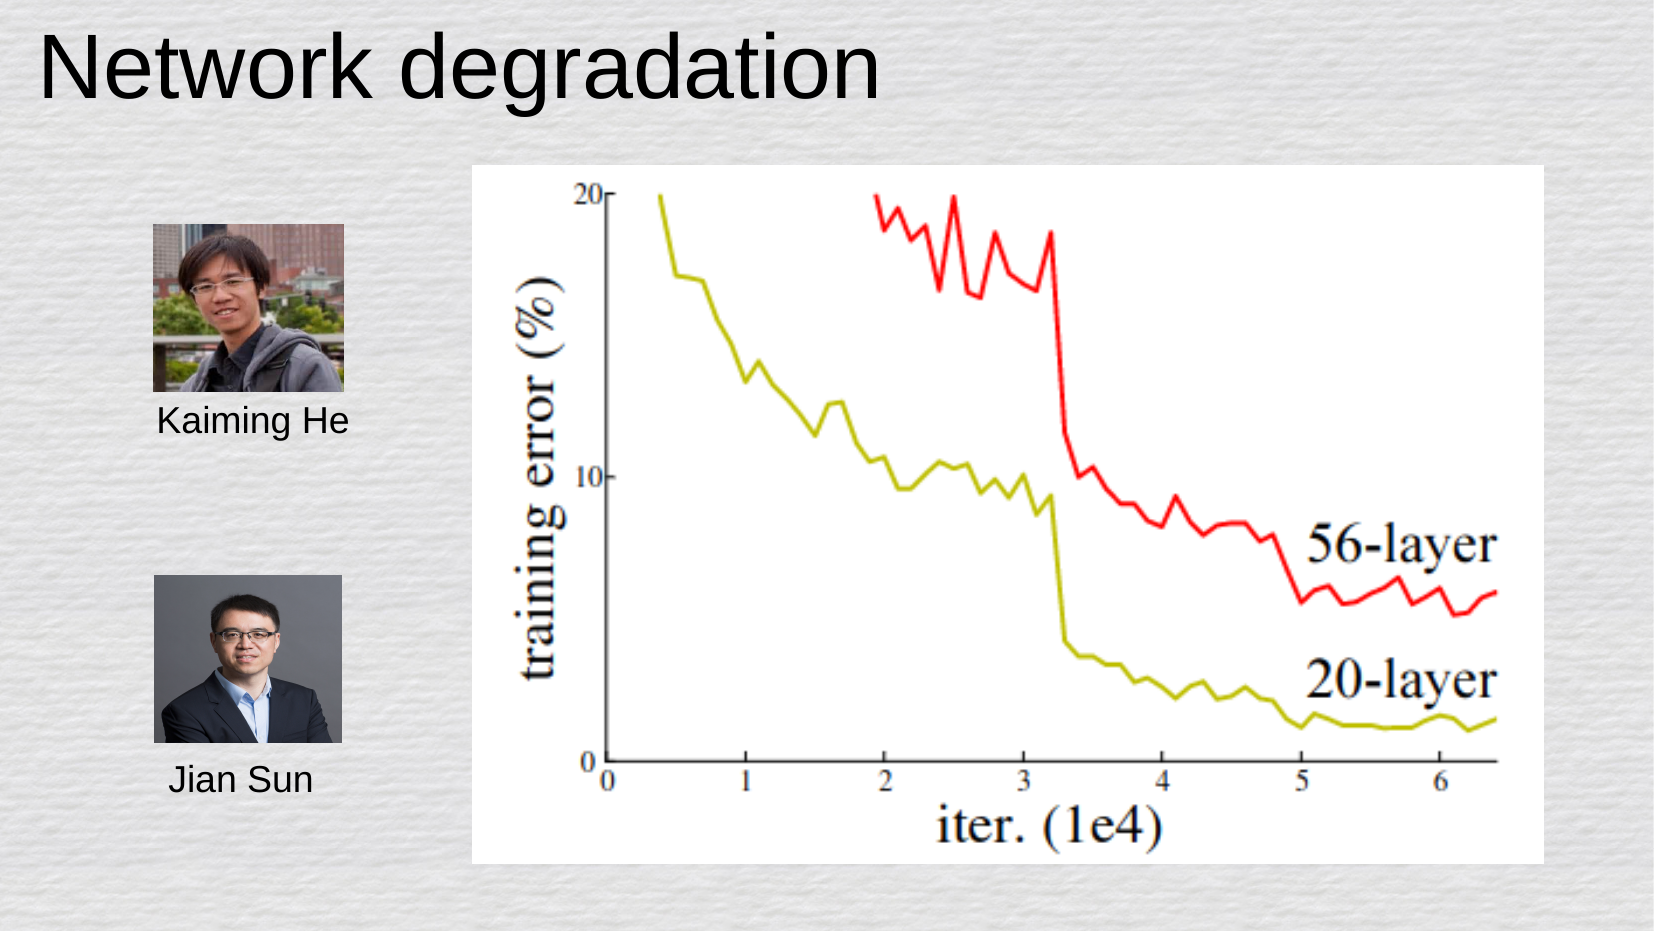

# Network degradation
Kaiming He
Jian Sun